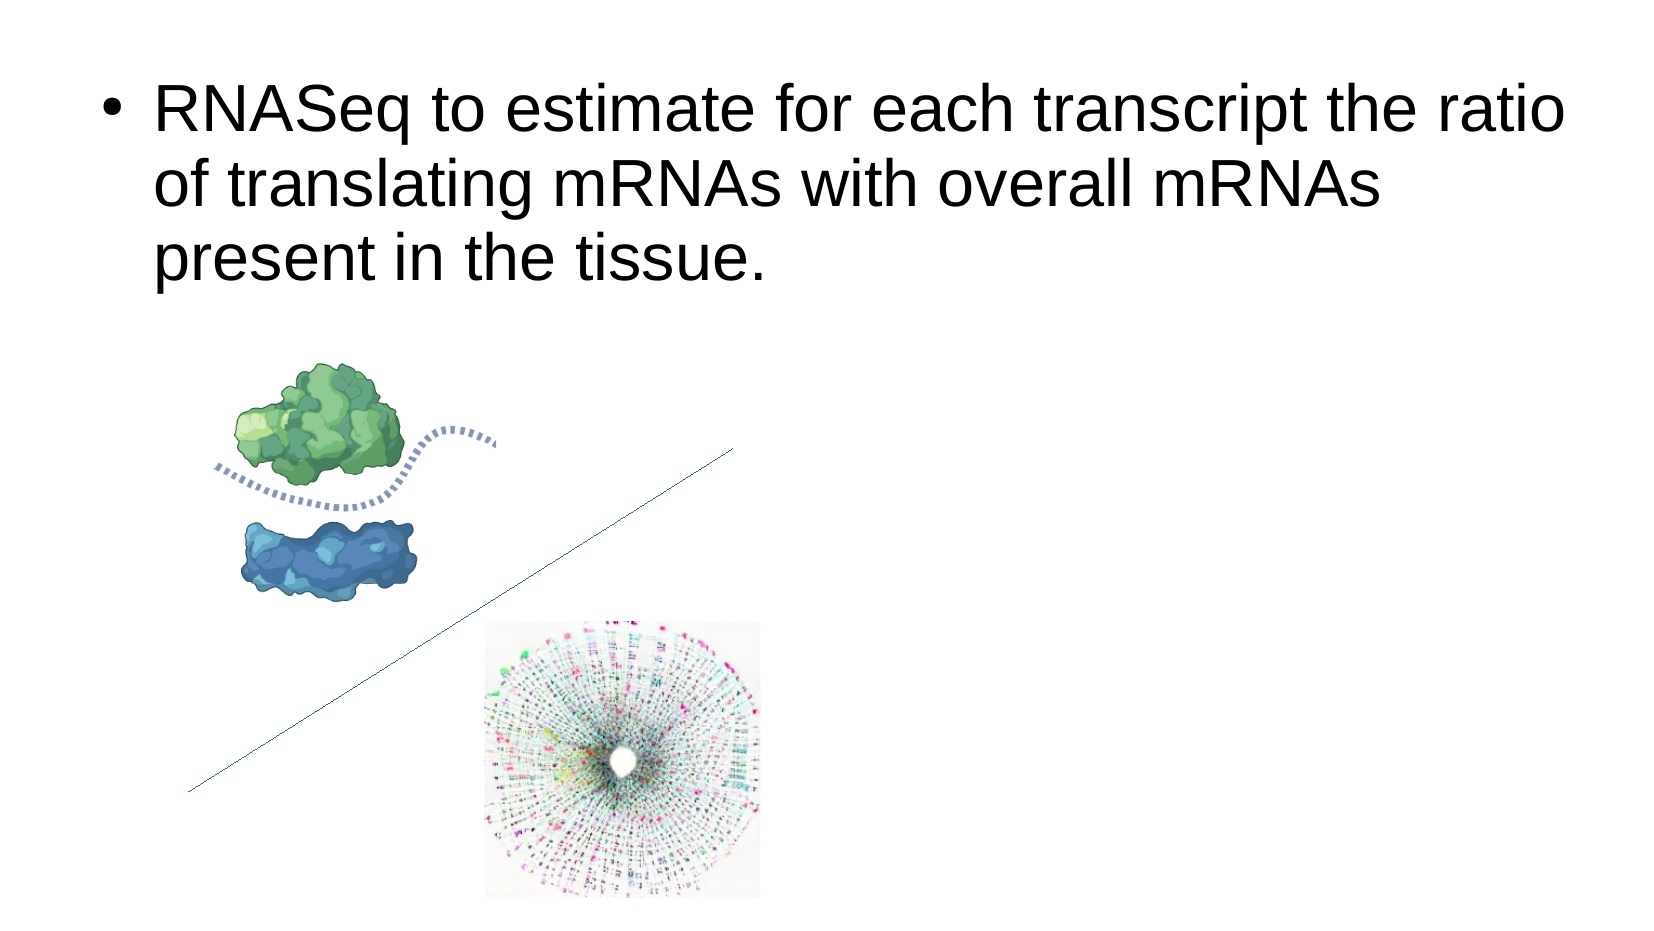

#
RNASeq to estimate for each transcript the ratio of translating mRNAs with overall mRNAs present in the tissue.